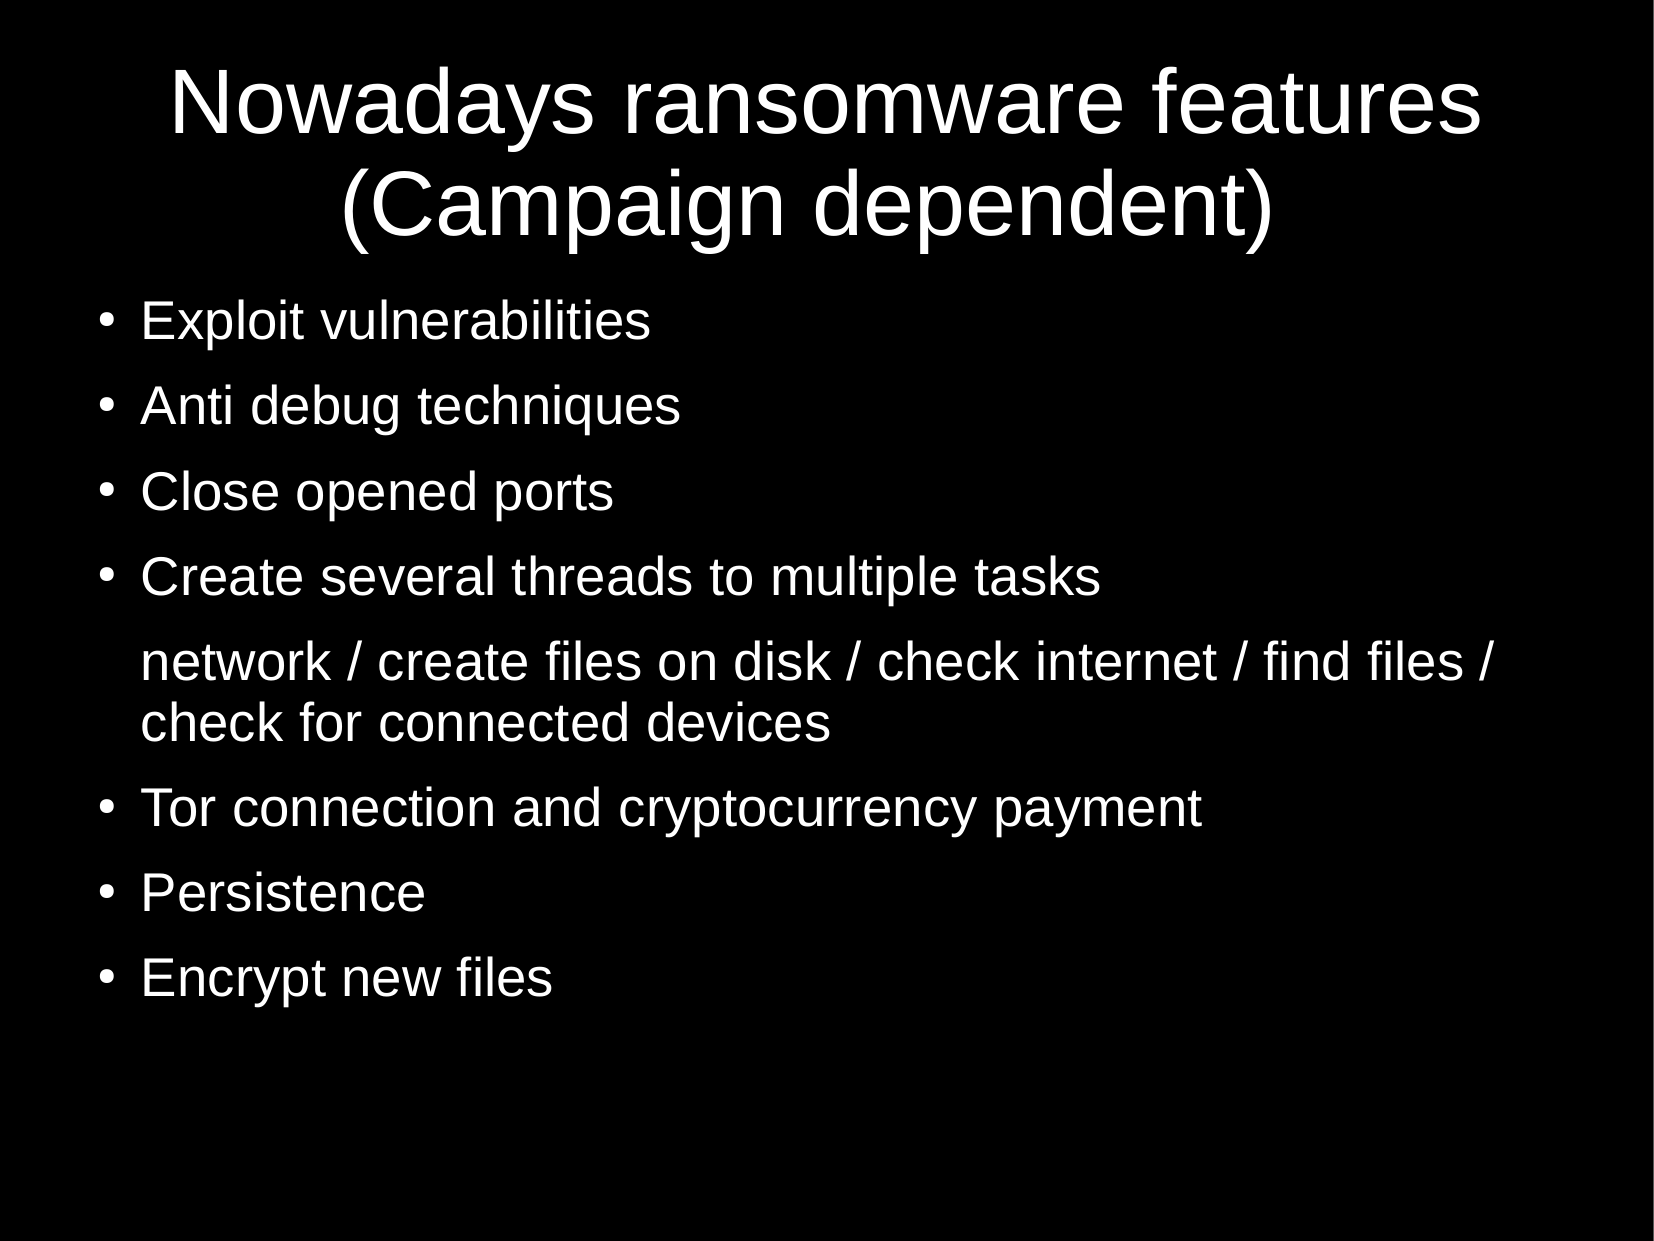

# Nowadays ransomware features (Campaign dependent)
Exploit vulnerabilities
Anti debug techniques
Close opened ports
Create several threads to multiple tasks
network / create files on disk / check internet / find files / check for connected devices
Tor connection and cryptocurrency payment
Persistence
Encrypt new files